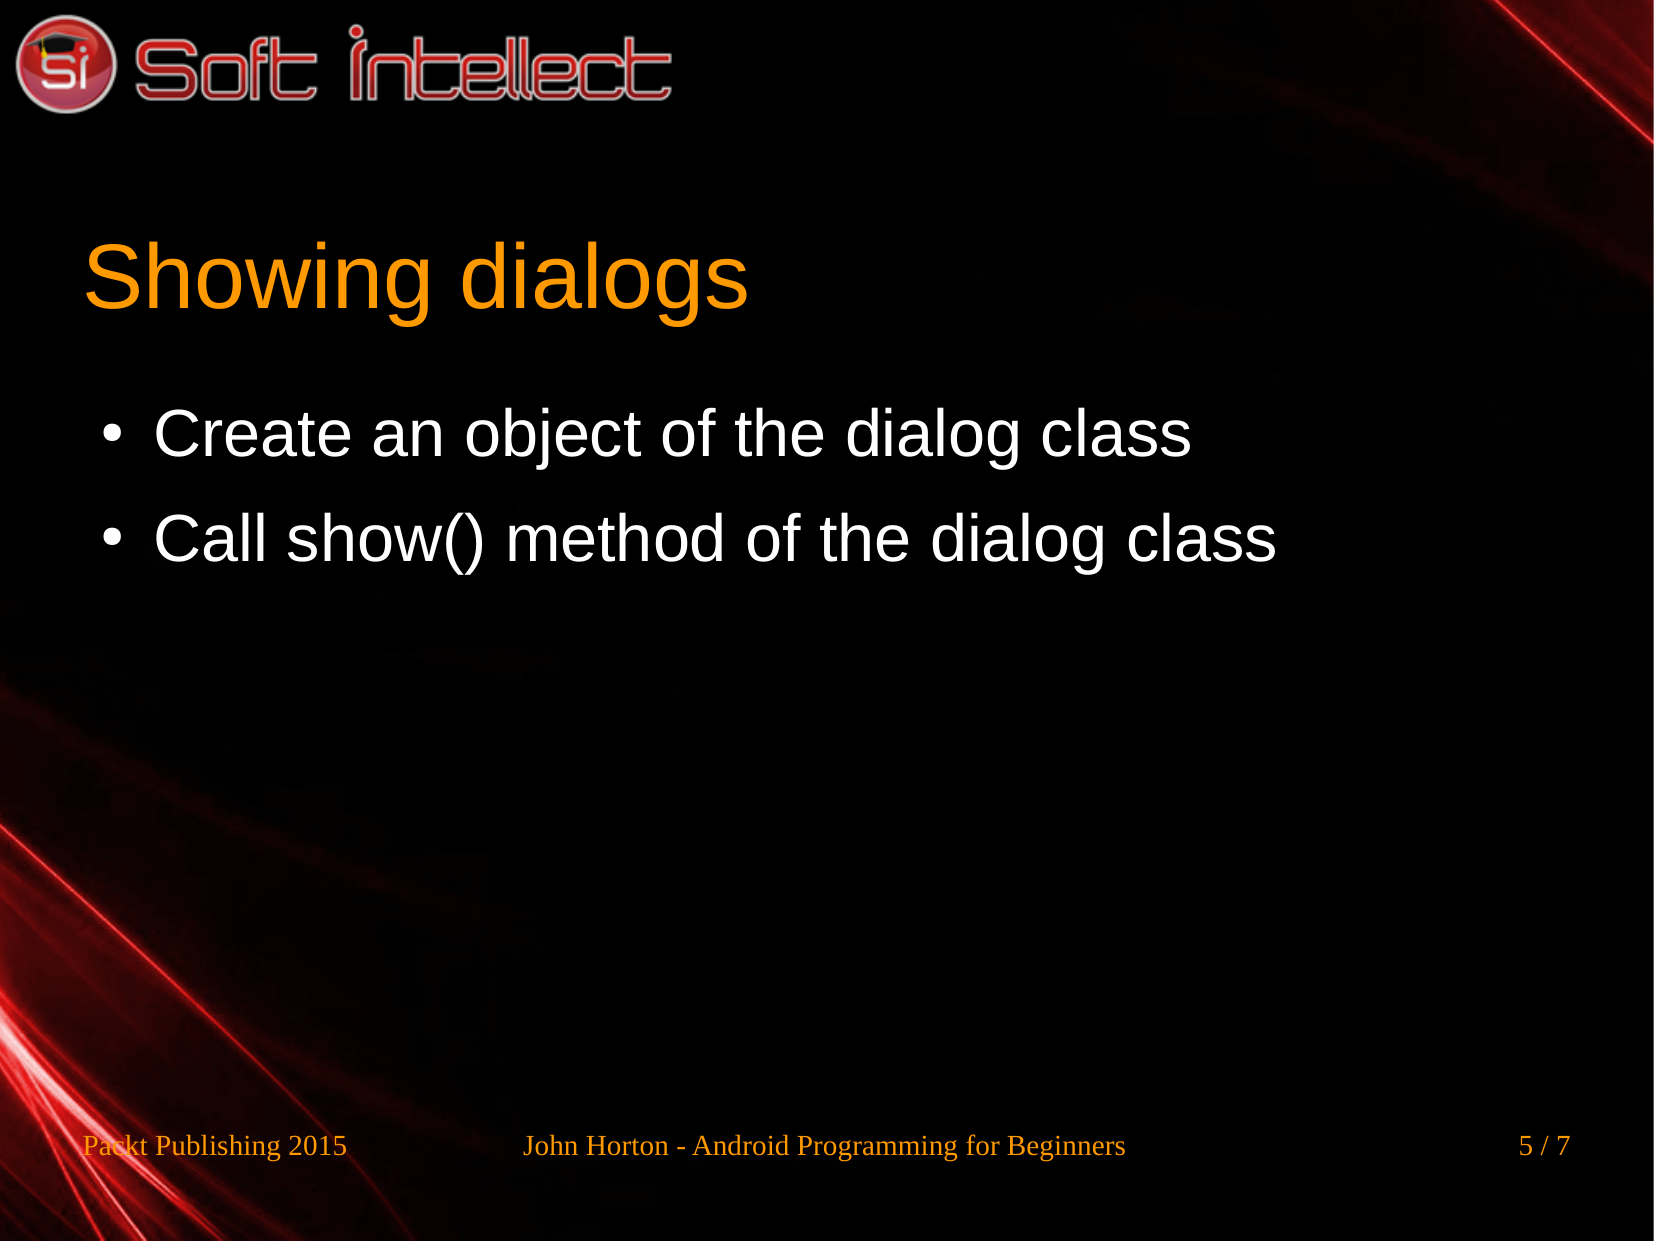

# Showing dialogs
Create an object of the dialog class
Call show() method of the dialog class
Packt Publishing 2015
John Horton - Android Programming for Beginners
5